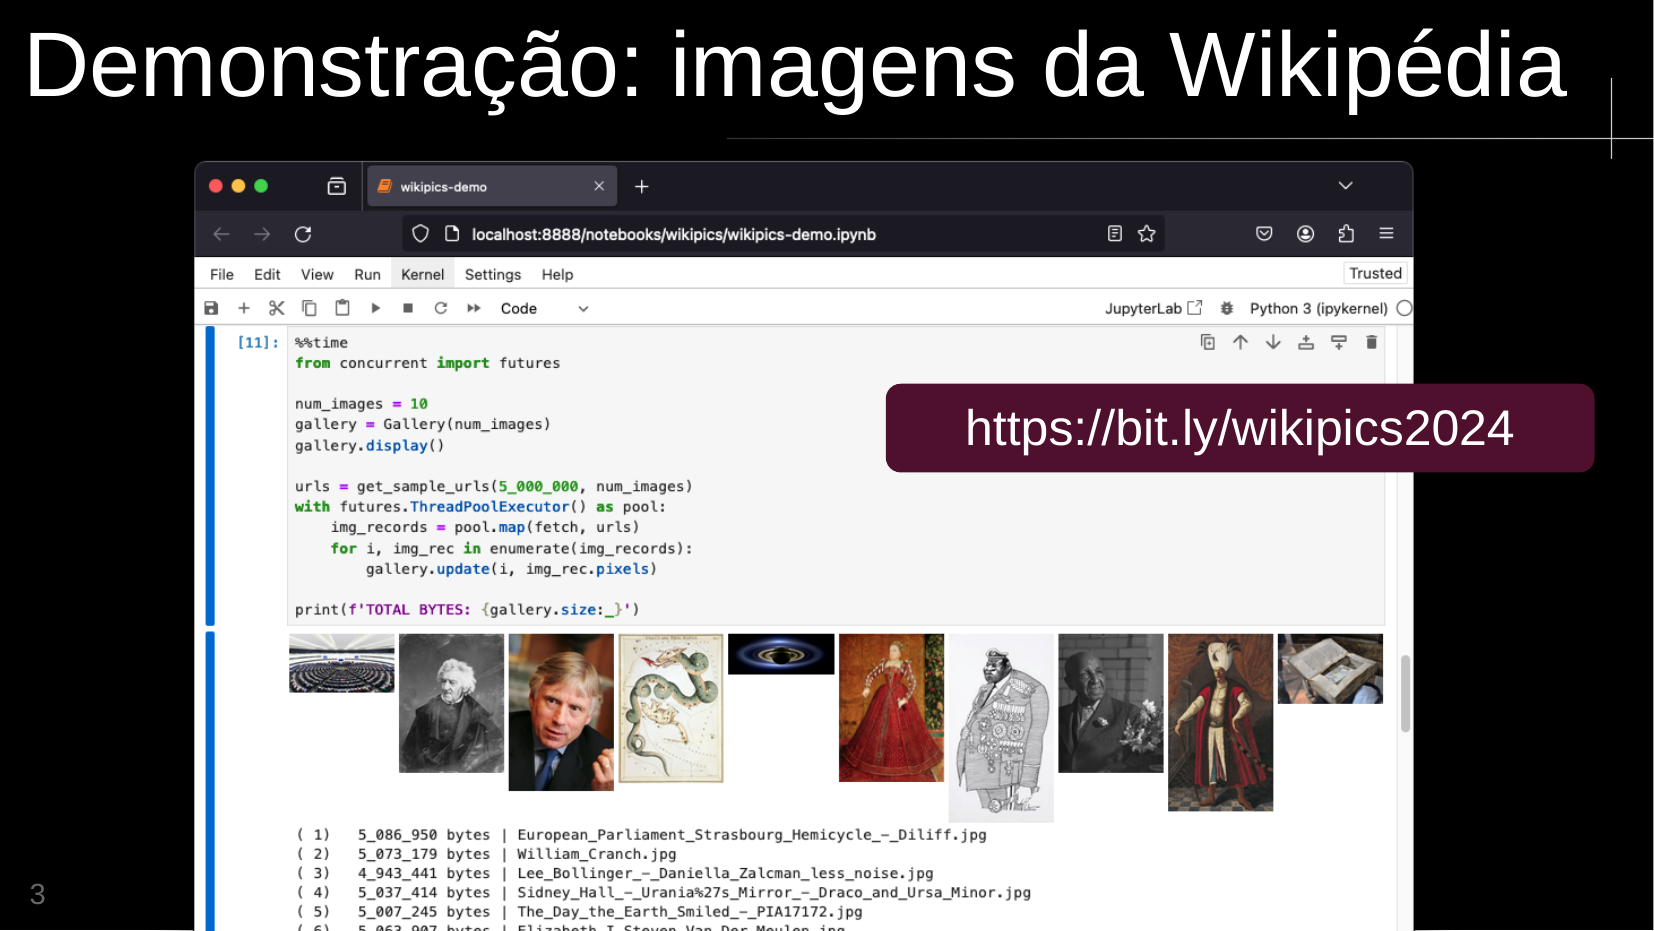

# Demonstração: imagens da Wikipédia
https://bit.ly/wikipics2024
3